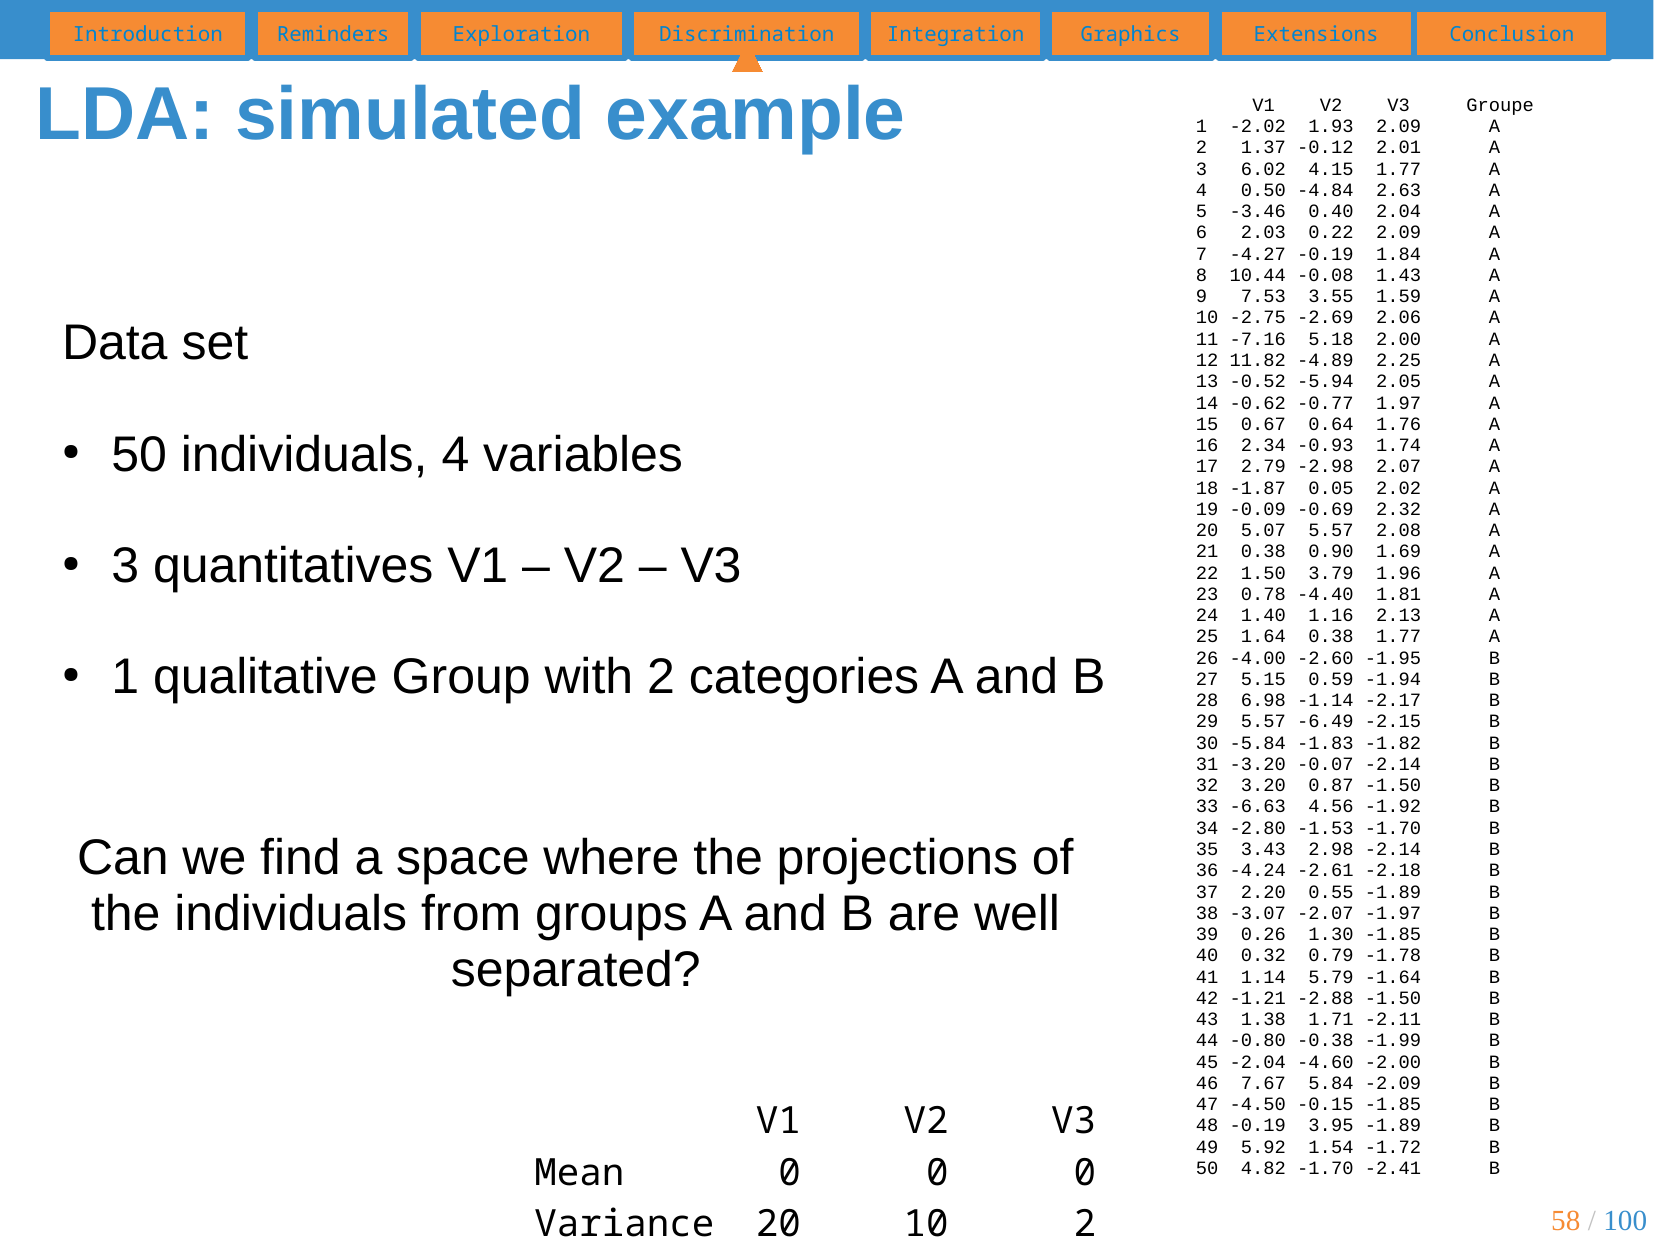

# LDA: simulated example
 V1 V2 V3 Groupe
1 -2.02 1.93 2.09 A
2 1.37 -0.12 2.01 A
3 6.02 4.15 1.77 A
4 0.50 -4.84 2.63 A
5 -3.46 0.40 2.04 A
6 2.03 0.22 2.09 A
7 -4.27 -0.19 1.84 A
8 10.44 -0.08 1.43 A
9 7.53 3.55 1.59 A
10 -2.75 -2.69 2.06 A
11 -7.16 5.18 2.00 A
12 11.82 -4.89 2.25 A
13 -0.52 -5.94 2.05 A
14 -0.62 -0.77 1.97 A
15 0.67 0.64 1.76 A
16 2.34 -0.93 1.74 A
17 2.79 -2.98 2.07 A
18 -1.87 0.05 2.02 A
19 -0.09 -0.69 2.32 A
20 5.07 5.57 2.08 A
21 0.38 0.90 1.69 A
22 1.50 3.79 1.96 A
23 0.78 -4.40 1.81 A
24 1.40 1.16 2.13 A
25 1.64 0.38 1.77 A
26 -4.00 -2.60 -1.95 B
27 5.15 0.59 -1.94 B
28 6.98 -1.14 -2.17 B
29 5.57 -6.49 -2.15 B
30 -5.84 -1.83 -1.82 B
31 -3.20 -0.07 -2.14 B
32 3.20 0.87 -1.50 B
33 -6.63 4.56 -1.92 B
34 -2.80 -1.53 -1.70 B
35 3.43 2.98 -2.14 B
36 -4.24 -2.61 -2.18 B
37 2.20 0.55 -1.89 B
38 -3.07 -2.07 -1.97 B
39 0.26 1.30 -1.85 B
40 0.32 0.79 -1.78 B
41 1.14 5.79 -1.64 B
42 -1.21 -2.88 -1.50 B
43 1.38 1.71 -2.11 B
44 -0.80 -0.38 -1.99 B
45 -2.04 -4.60 -2.00 B
46 7.67 5.84 -2.09 B
47 -4.50 -0.15 -1.85 B
48 -0.19 3.95 -1.89 B
49 5.92 1.54 -1.72 B
50 4.82 -1.70 -2.41 B
Data set
 50 individuals, 4 variables
 3 quantitatives V1 – V2 – V3
 1 qualitative Group with 2 categories A and B
Can we find a space where the projections of the individuals from groups A and B are well separated?
			V1		V2		V3
Mean		 0		 0		 0
Variance	20		10		 2
58